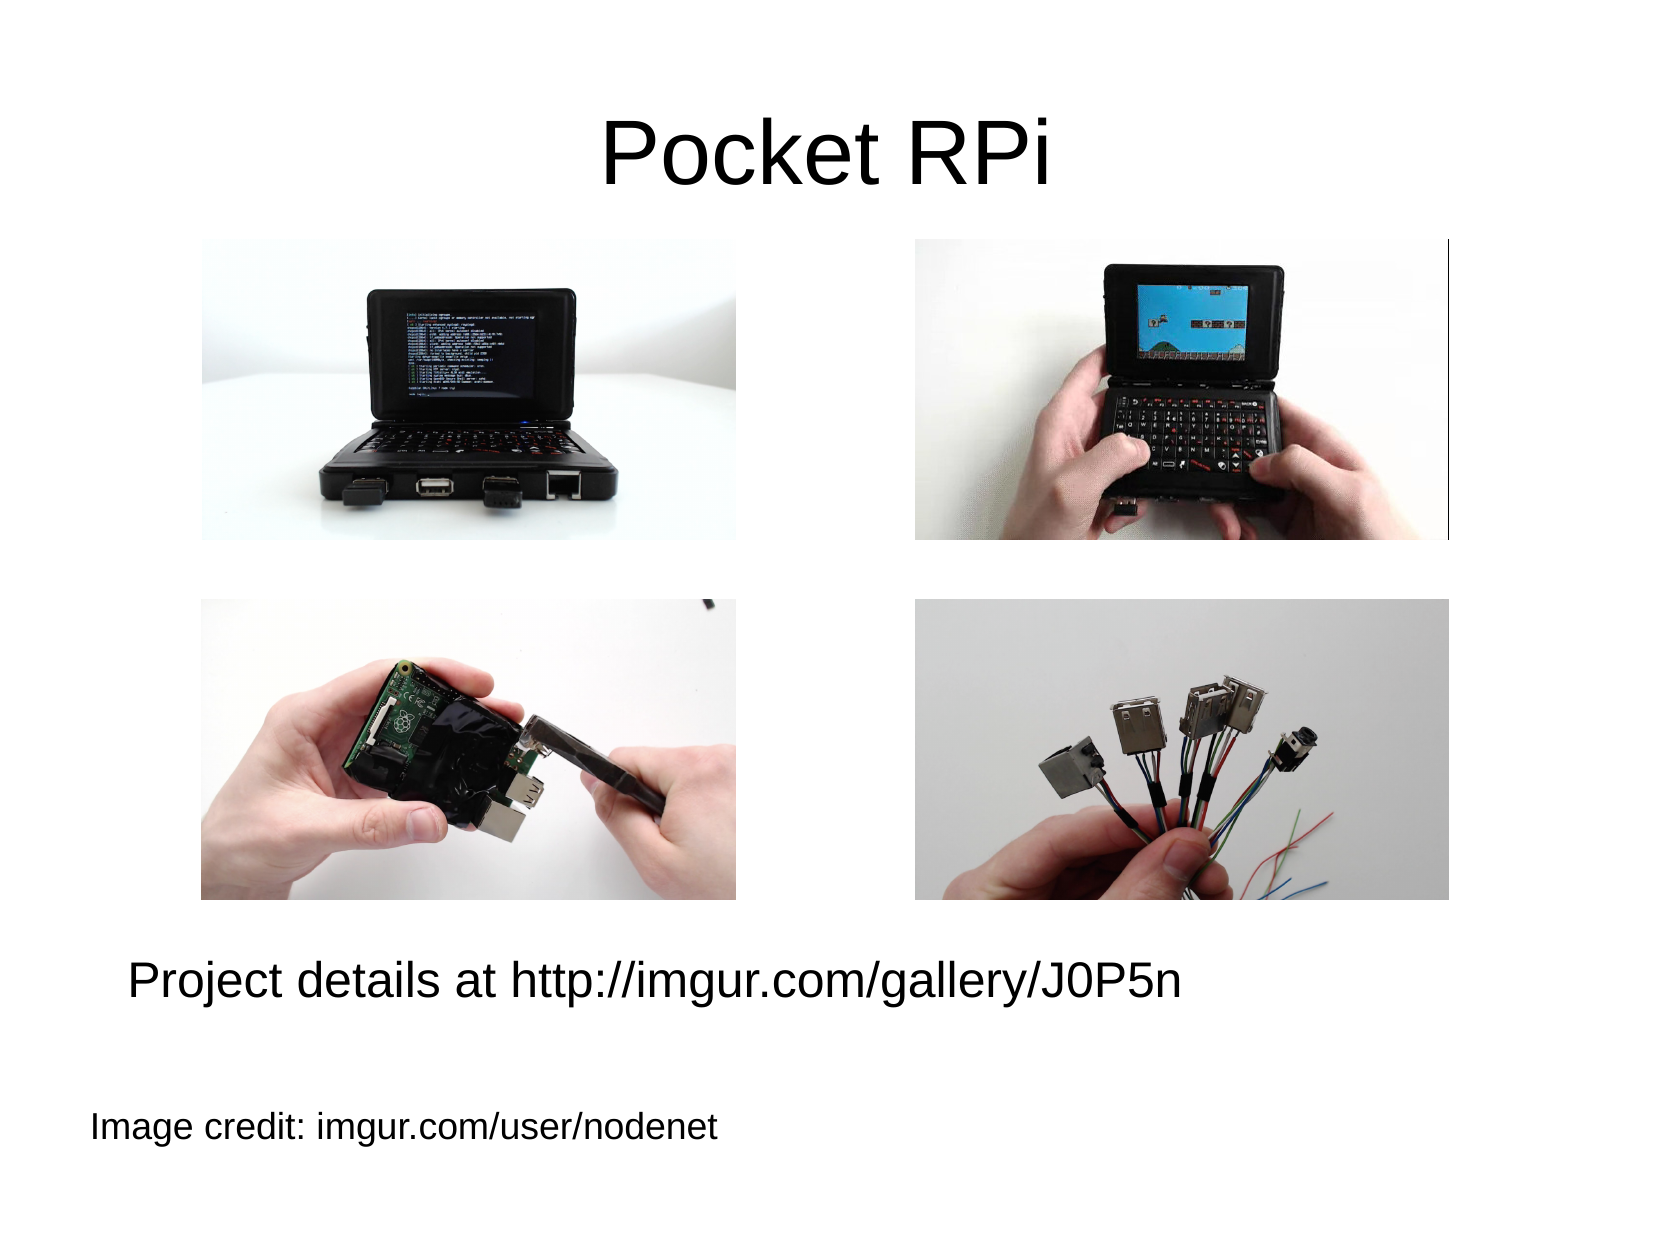

# Pocket RPi
Project details at http://imgur.com/gallery/J0P5n
Image credit: imgur.com/user/nodenet